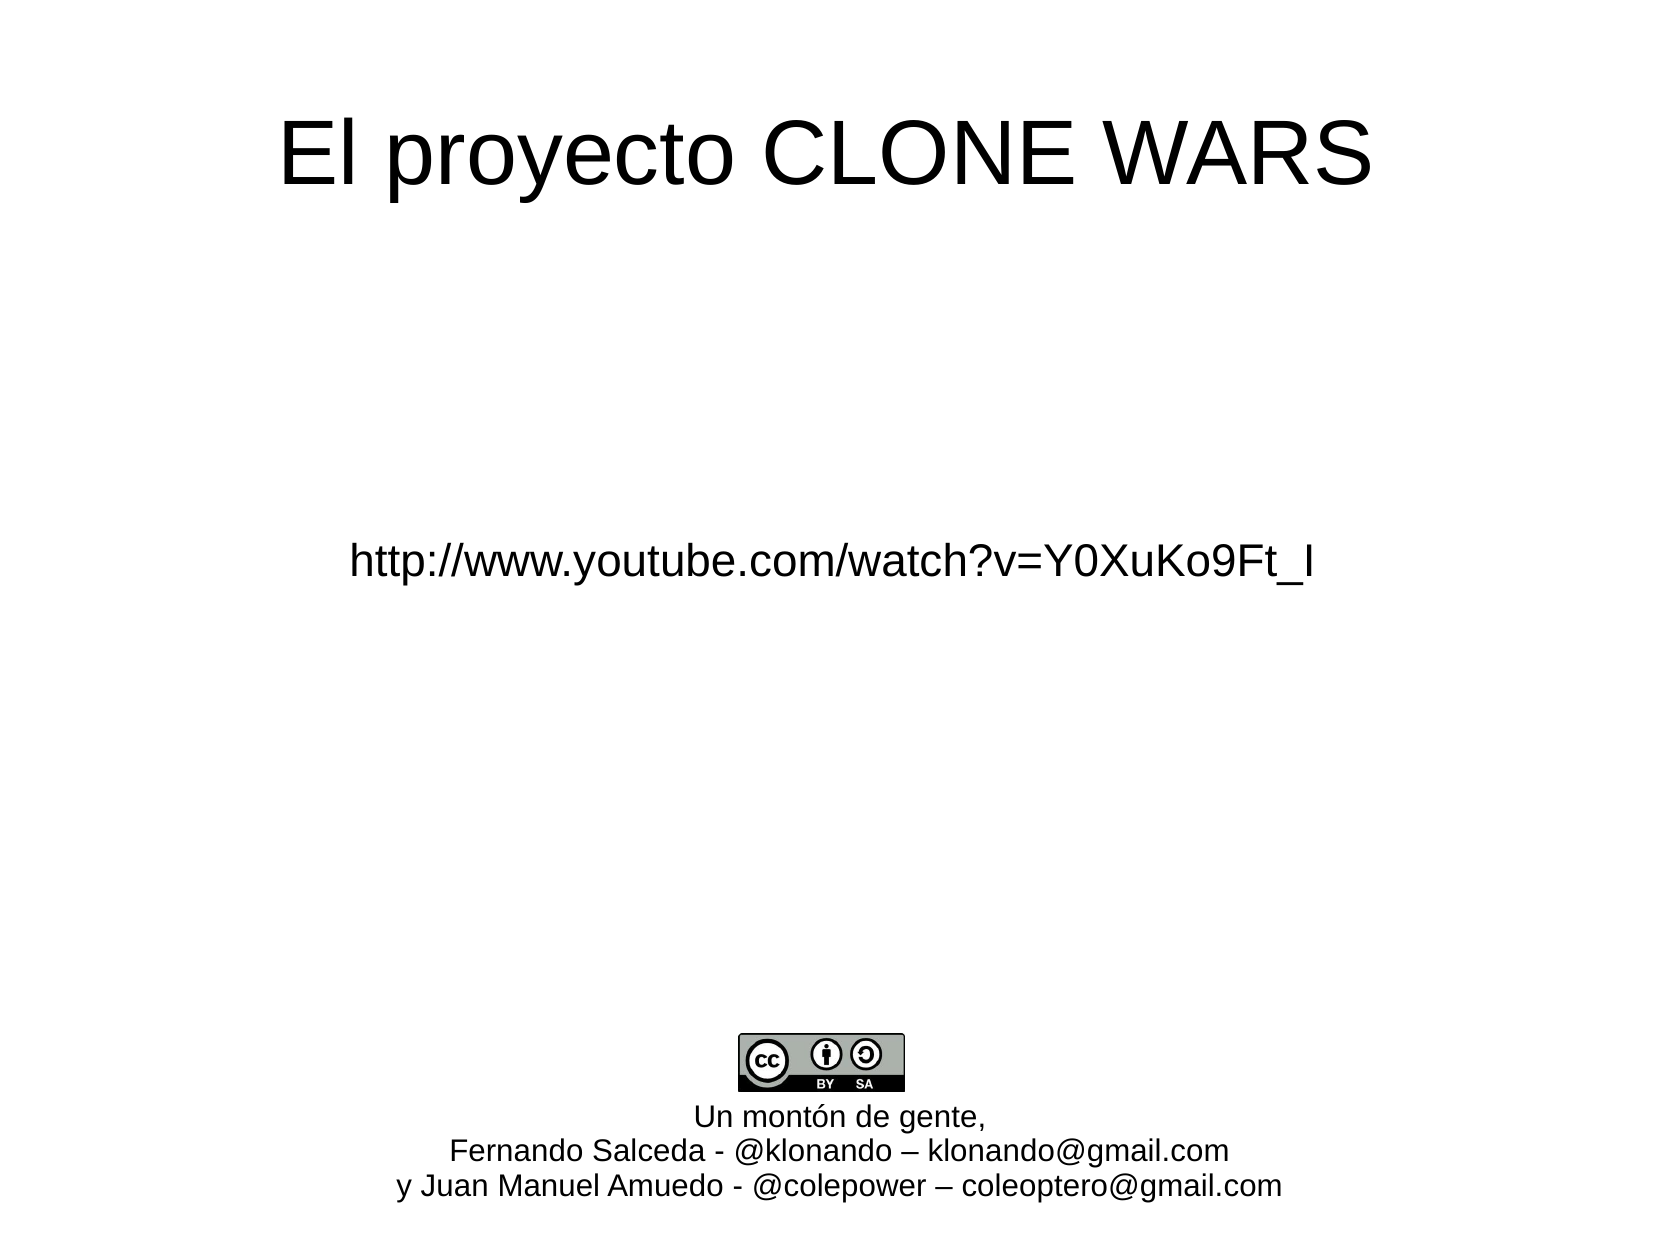

# El proyecto CLONE WARS
http://www.youtube.com/watch?v=Y0XuKo9Ft_I
Un montón de gente,
Fernando Salceda - @klonando – klonando@gmail.com
y Juan Manuel Amuedo - @colepower – coleoptero@gmail.com